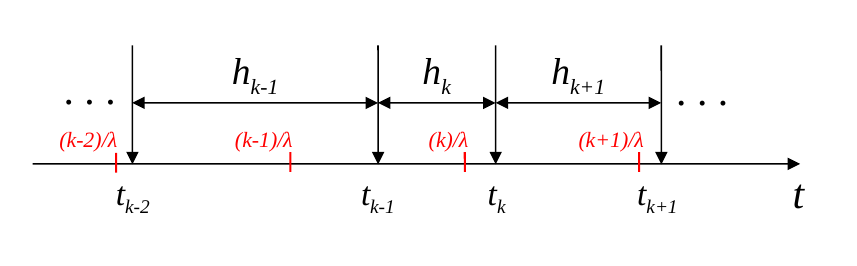

hk-1
hk
hk+1
. . .
. . .
. . .
. . .
(k-2)/λ
(k-1)/λ
(k)/λ
(k+1)/λ
t
tk-2
tk-1
tk
tk+1